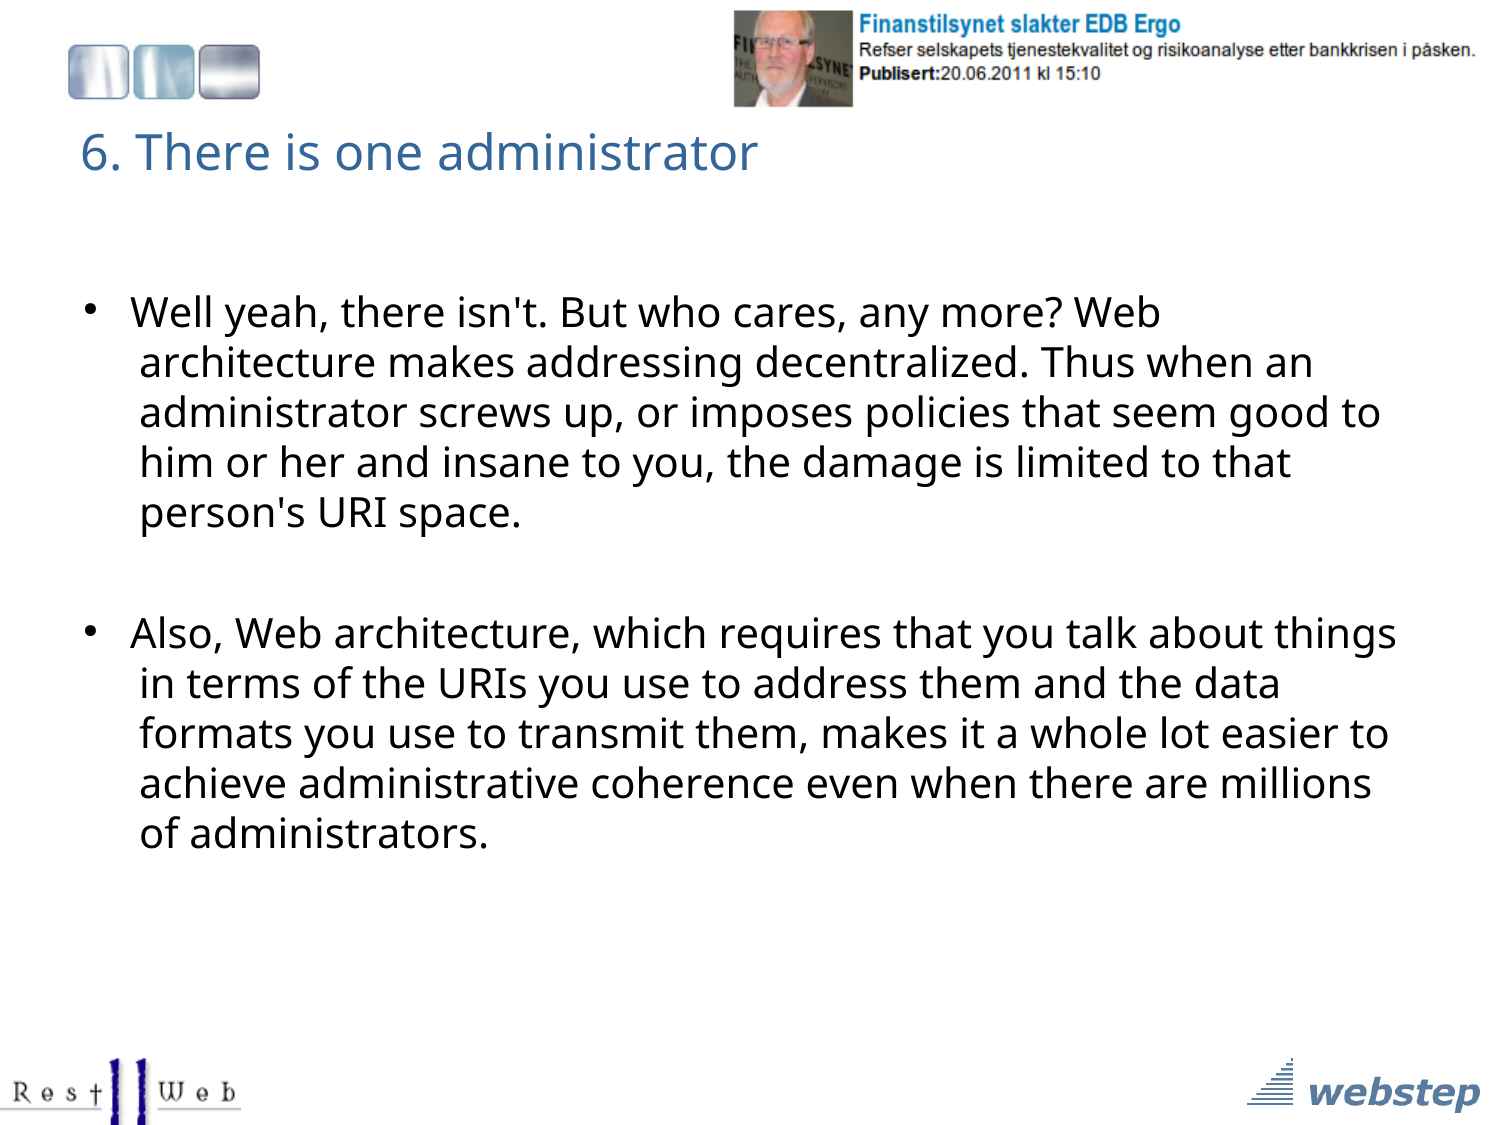

# 6. There is one administrator
 Well yeah, there isn't. But who cares, any more? Web architecture makes addressing decentralized. Thus when an administrator screws up, or imposes policies that seem good to him or her and insane to you, the damage is limited to that person's URI space.
 Also, Web architecture, which requires that you talk about things in terms of the URIs you use to address them and the data formats you use to transmit them, makes it a whole lot easier to achieve administrative coherence even when there are millions of administrators.